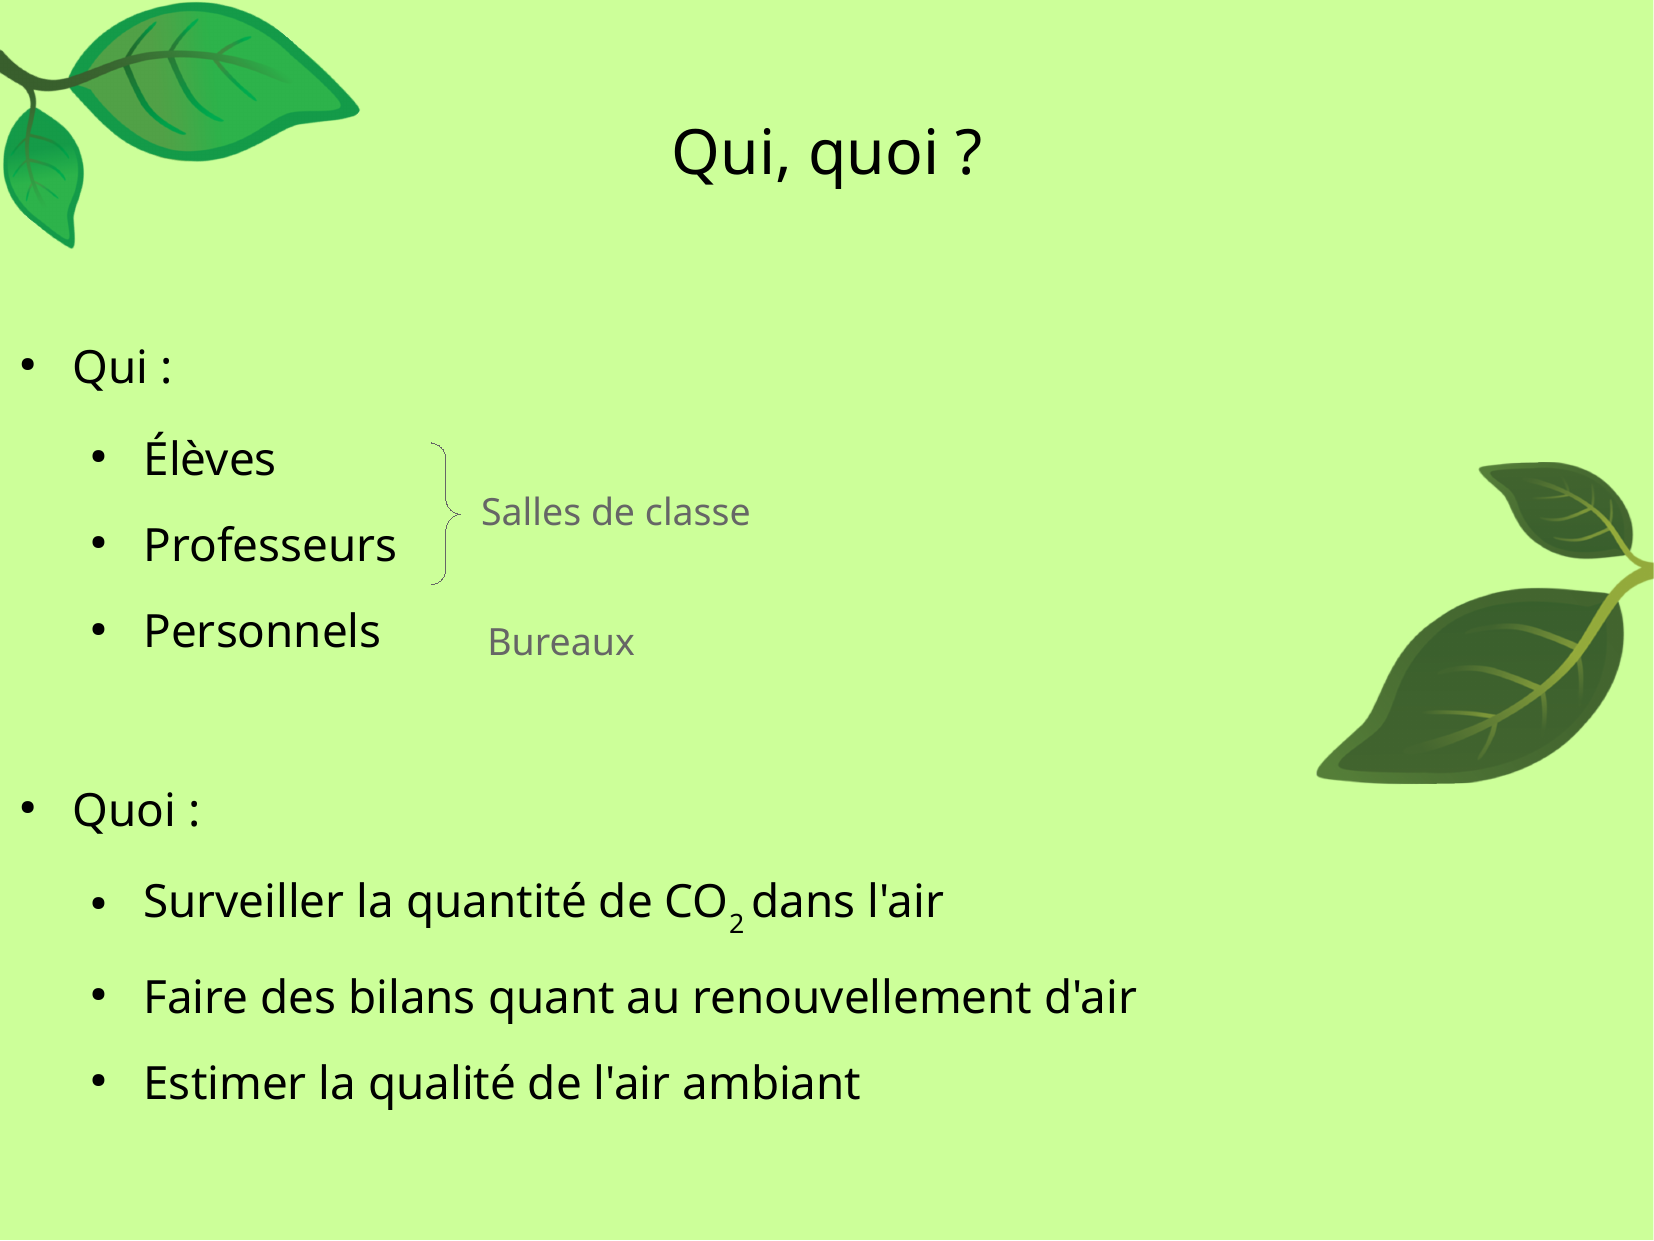

# Qui, quoi ?
Qui :
Élèves
Professeurs
Personnels
Quoi :
Surveiller la quantité de CO2 dans l'air
Faire des bilans quant au renouvellement d'air
Estimer la qualité de l'air ambiant
Salles de classe
Bureaux